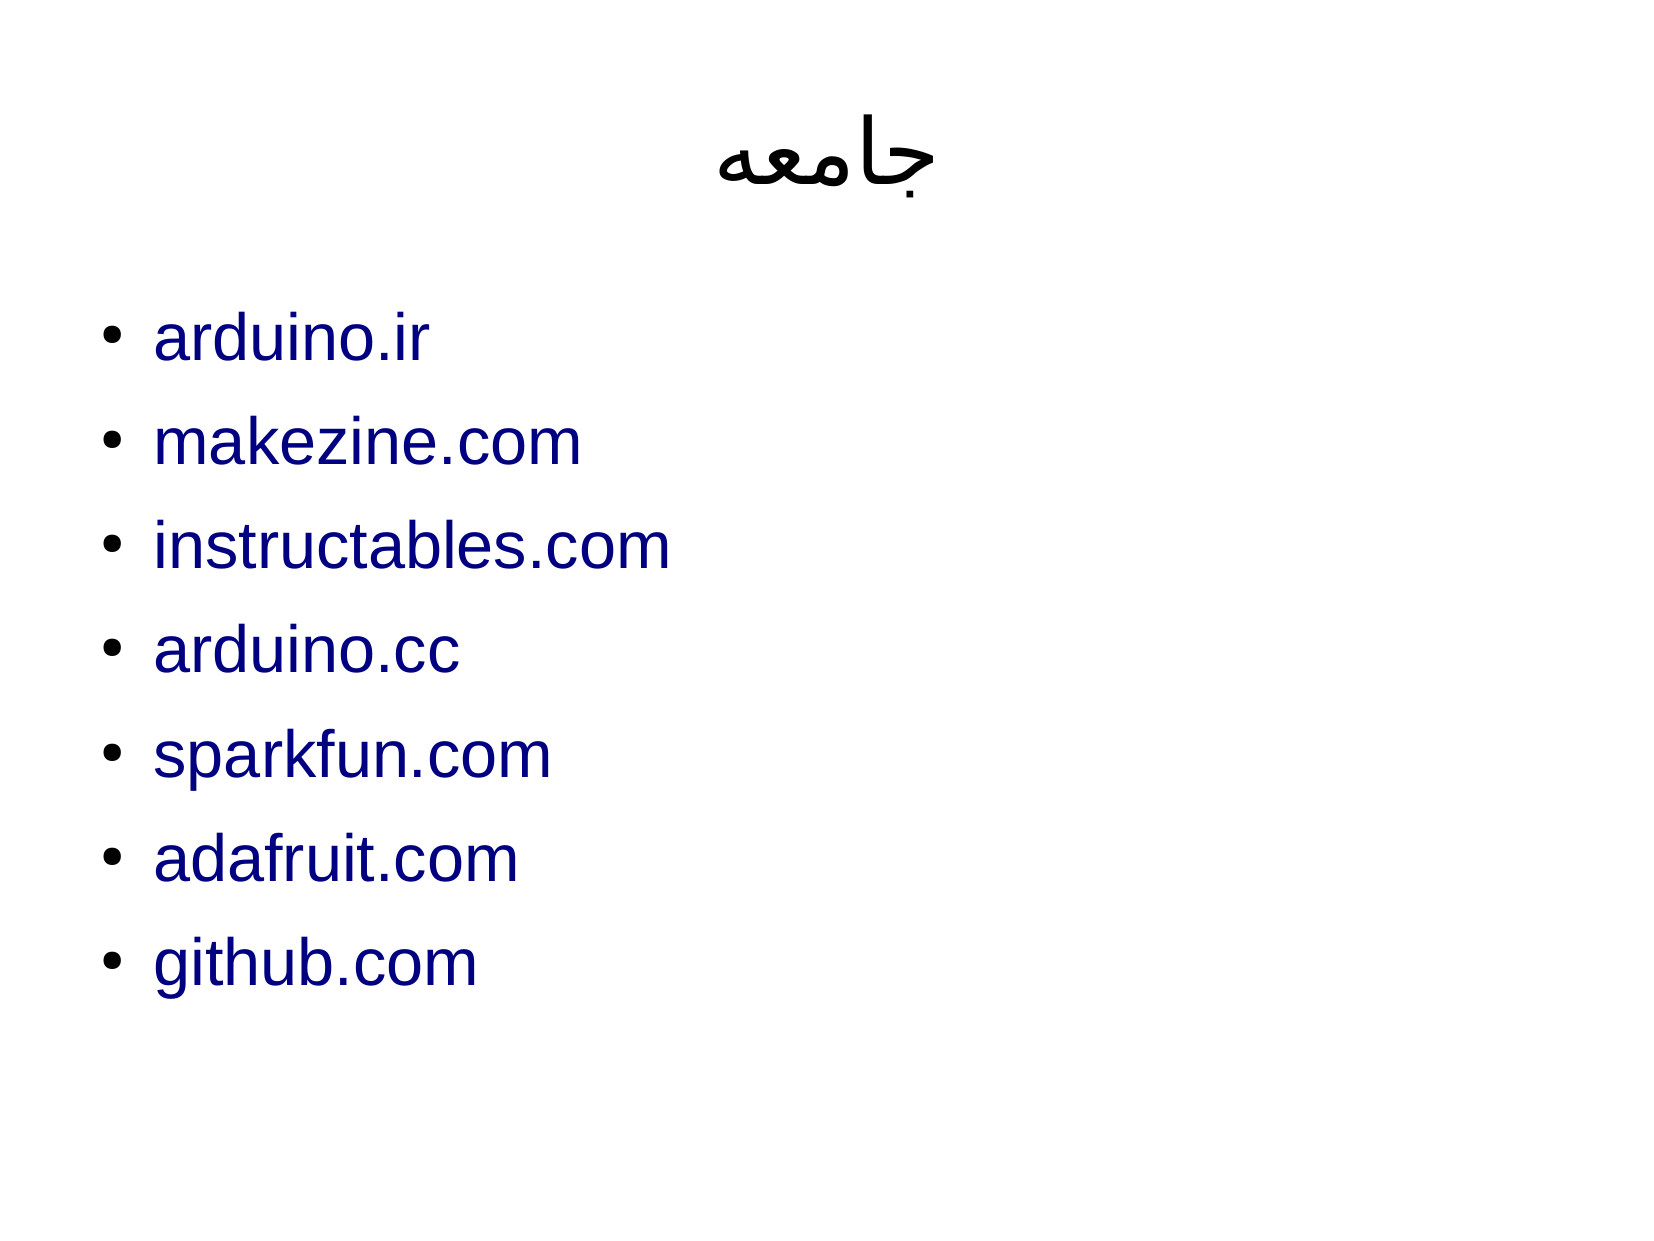

# جامعه
arduino.ir
makezine.com
instructables.com
arduino.cc
sparkfun.com
adafruit.com
github.com